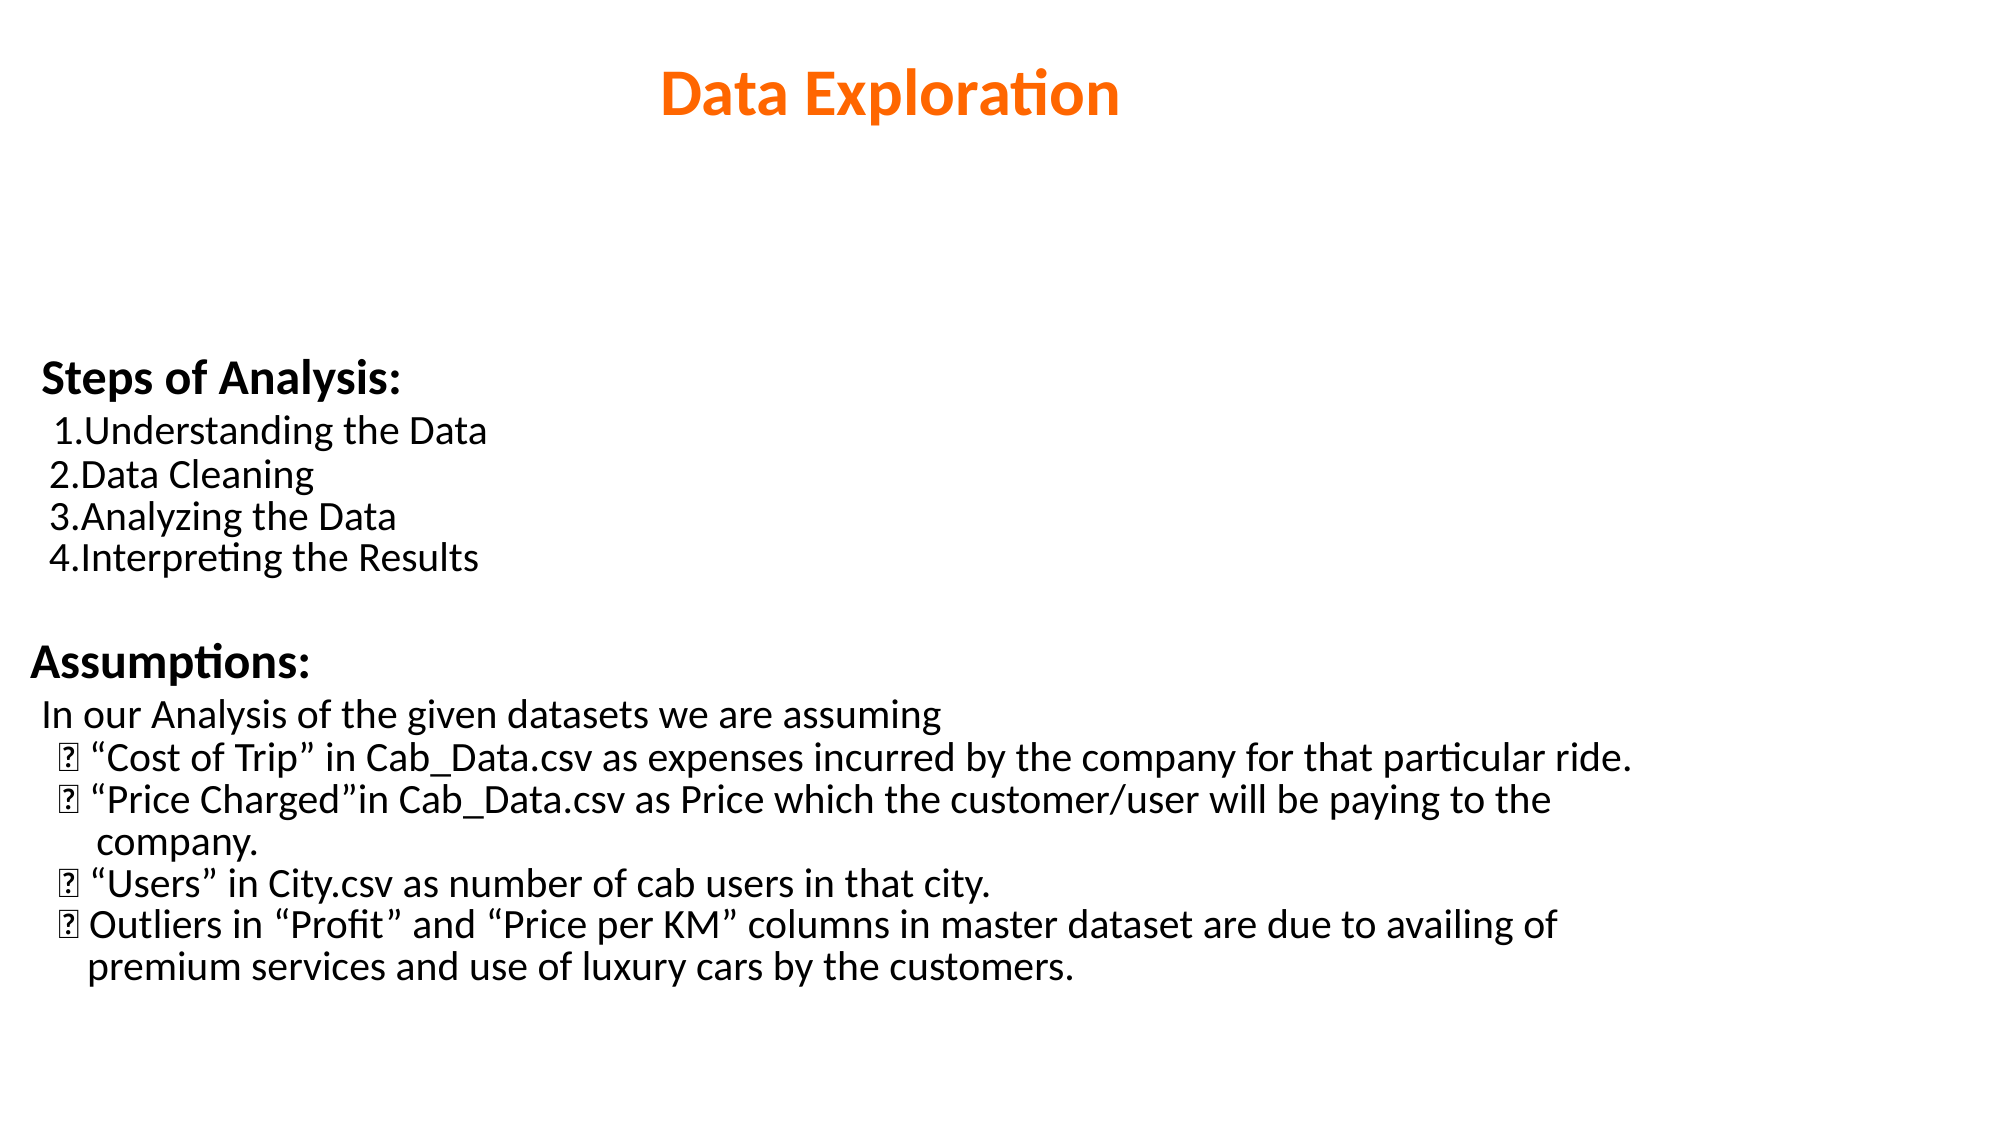

# Data Exploration
 Steps of Analysis:
 1.Understanding the Data
 2.Data Cleaning
 3.Analyzing the Data
 4.Interpreting the Results
Assumptions:
 In our Analysis of the given datasets we are assuming
  “Cost of Trip” in Cab_Data.csv as expenses incurred by the company for that particular ride.
  “Price Charged”in Cab_Data.csv as Price which the customer/user will be paying to the
 company.
  “Users” in City.csv as number of cab users in that city.
  Outliers in “Profit” and “Price per KM” columns in master dataset are due to availing of
 premium services and use of luxury cars by the customers.